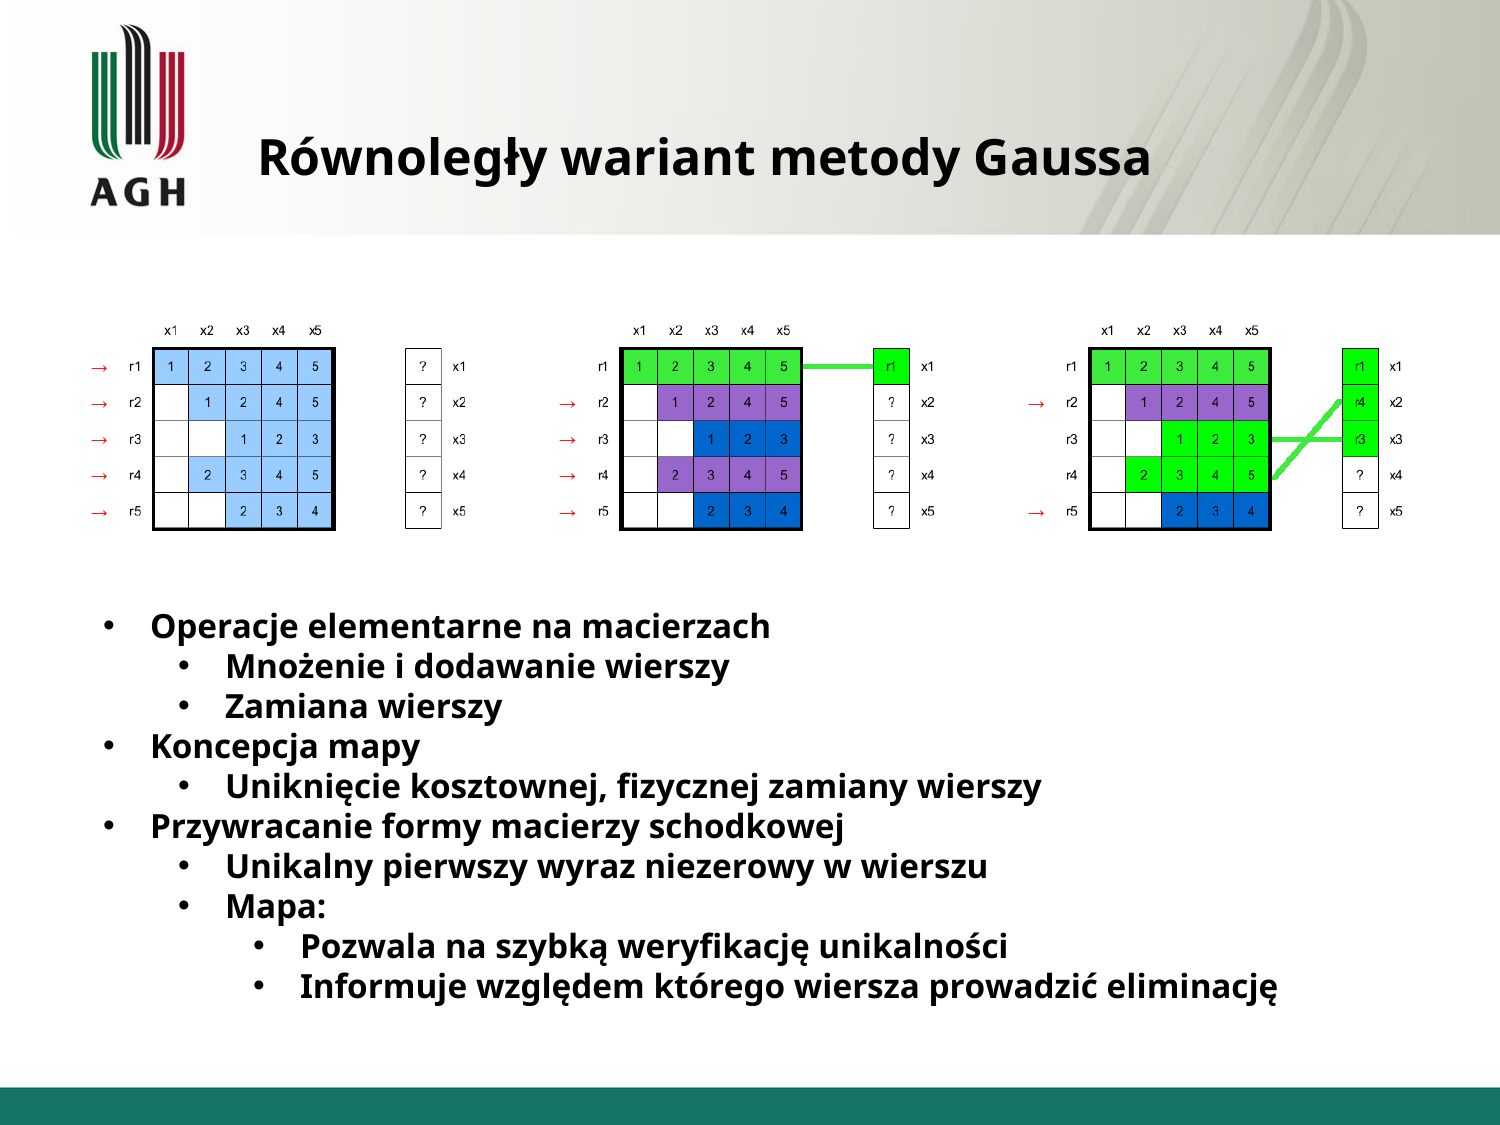

# Równoległy wariant metody Gaussa
Operacje elementarne na macierzach
Mnożenie i dodawanie wierszy
Zamiana wierszy
Koncepcja mapy
Uniknięcie kosztownej, fizycznej zamiany wierszy
Przywracanie formy macierzy schodkowej
Unikalny pierwszy wyraz niezerowy w wierszu
Mapa:
Pozwala na szybką weryfikację unikalności
Informuje względem którego wiersza prowadzić eliminację